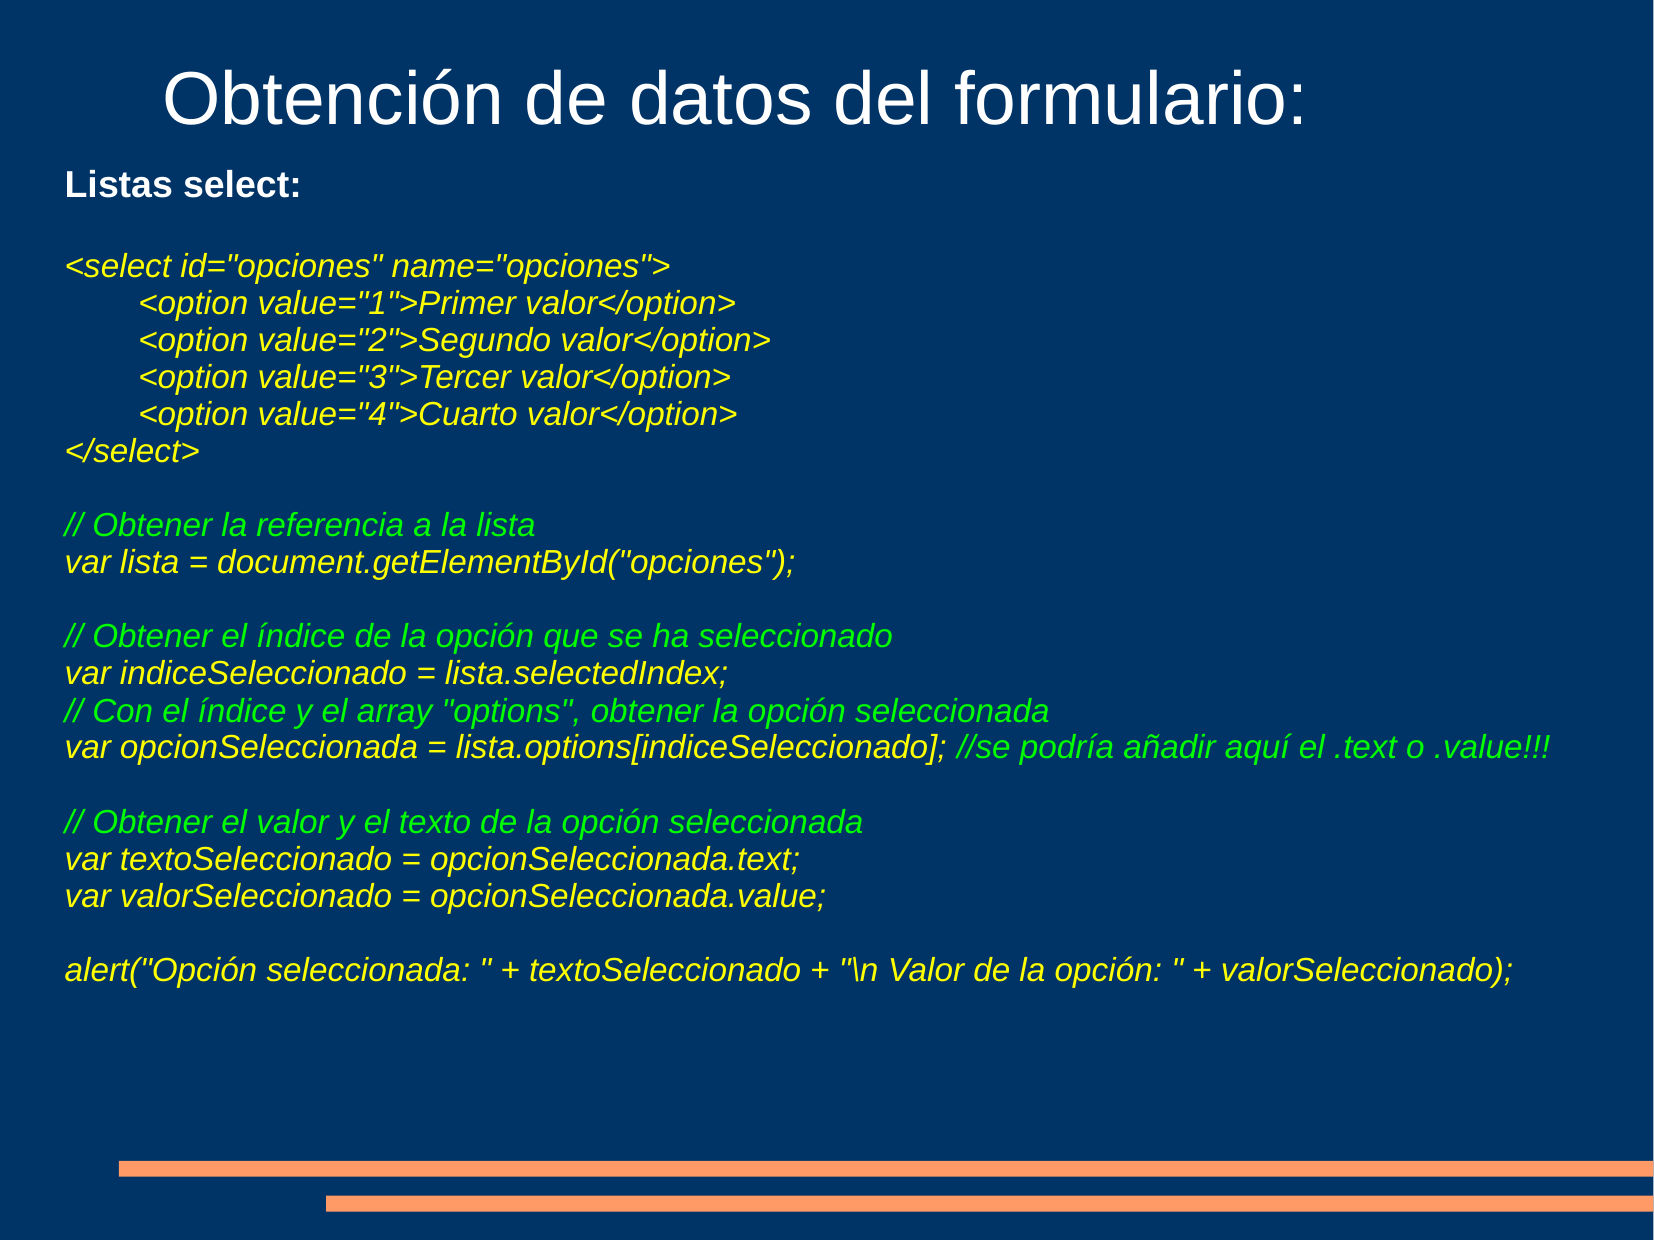

Obtención de datos del formulario:
Listas select:
<select id="opciones" name="opciones">
 	<option value="1">Primer valor</option>
 	<option value="2">Segundo valor</option>
 	<option value="3">Tercer valor</option>
 	<option value="4">Cuarto valor</option>
</select>
// Obtener la referencia a la lista
var lista = document.getElementById("opciones");
// Obtener el índice de la opción que se ha seleccionado
var indiceSeleccionado = lista.selectedIndex;
// Con el índice y el array "options", obtener la opción seleccionada
var opcionSeleccionada = lista.options[indiceSeleccionado]; //se podría añadir aquí el .text o .value!!!
// Obtener el valor y el texto de la opción seleccionada
var textoSeleccionado = opcionSeleccionada.text;
var valorSeleccionado = opcionSeleccionada.value;
alert("Opción seleccionada: " + textoSeleccionado + "\n Valor de la opción: " + valorSeleccionado);